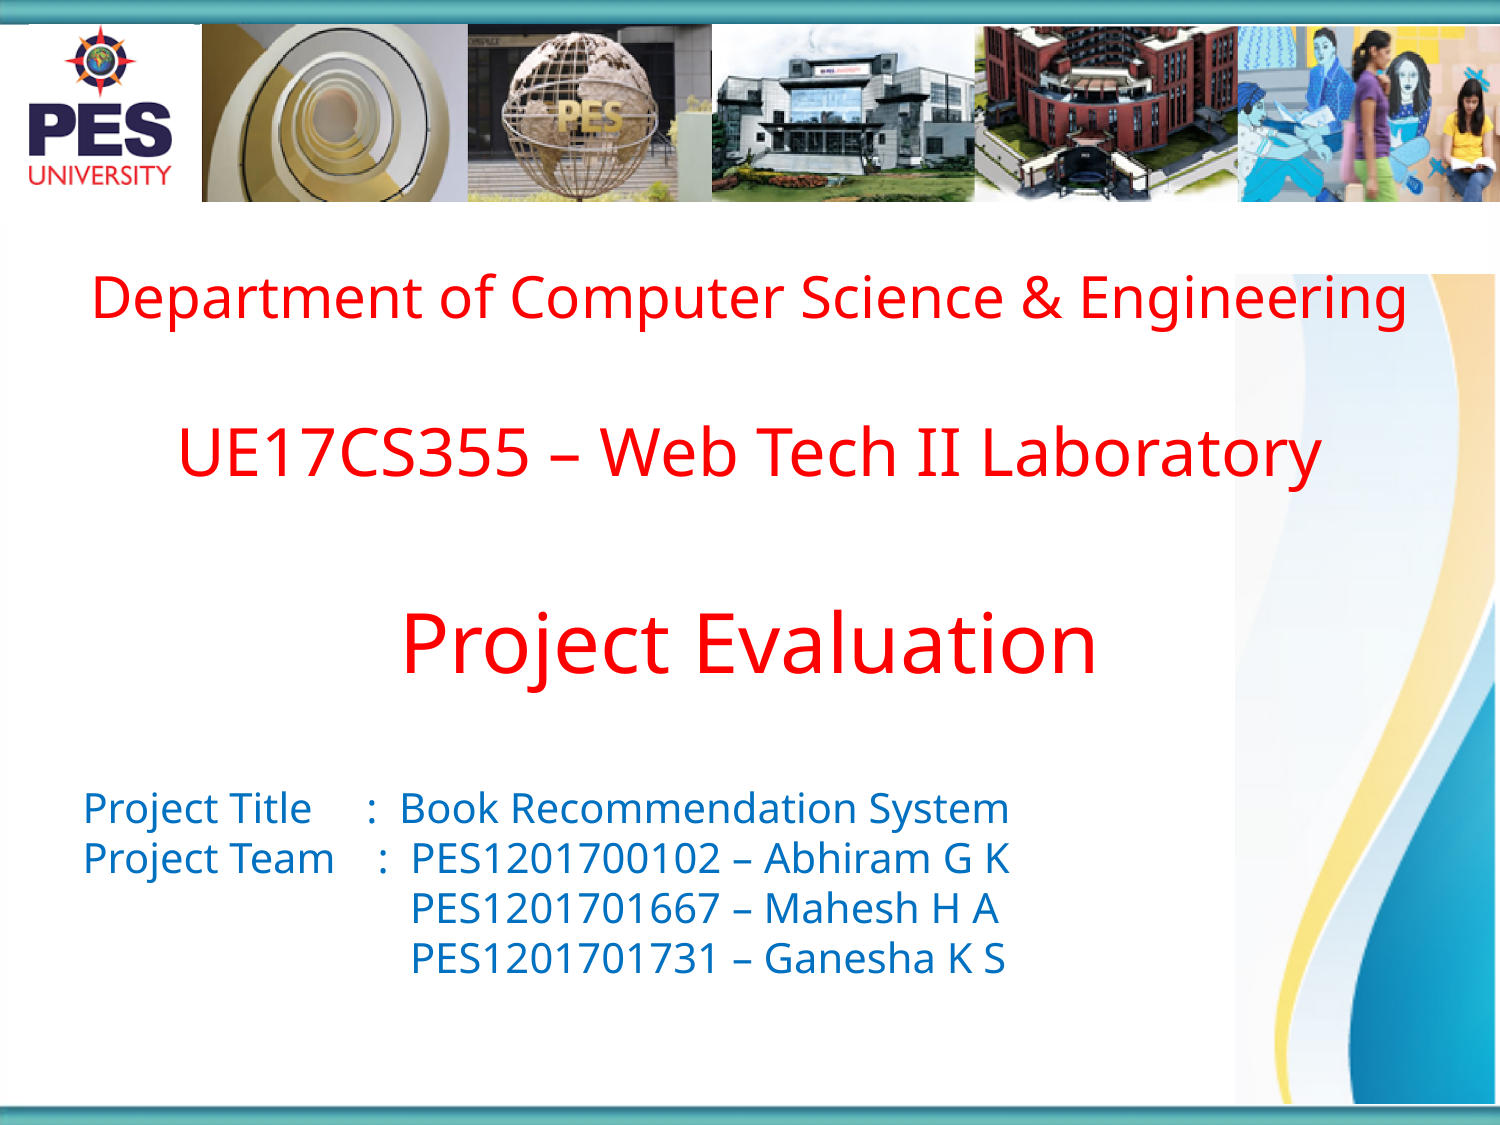

Department of Computer Science & Engineering
UE17CS355 – Web Tech II Laboratory
Project Evaluation
Project Title : Book Recommendation System
Project Team 	: PES1201700102 – Abhiram G K
		 		 PES1201701667 – Mahesh H A
		 		 PES1201701731 – Ganesha K S